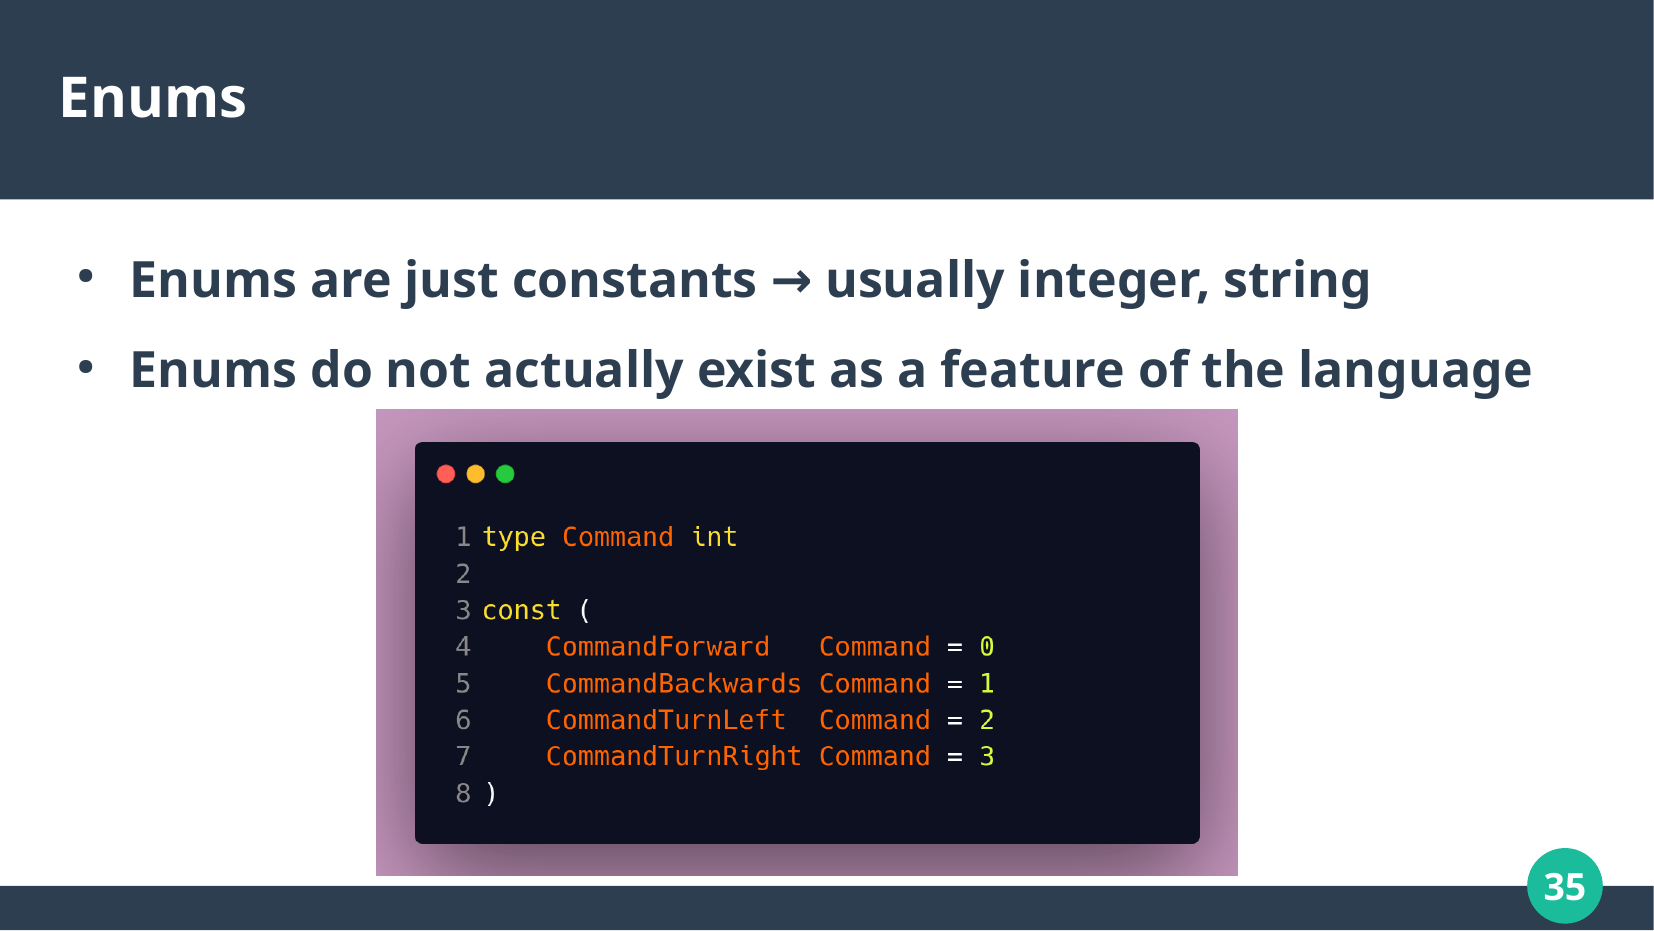

# Enums
Enums are just constants → usually integer, string
Enums do not actually exist as a feature of the language